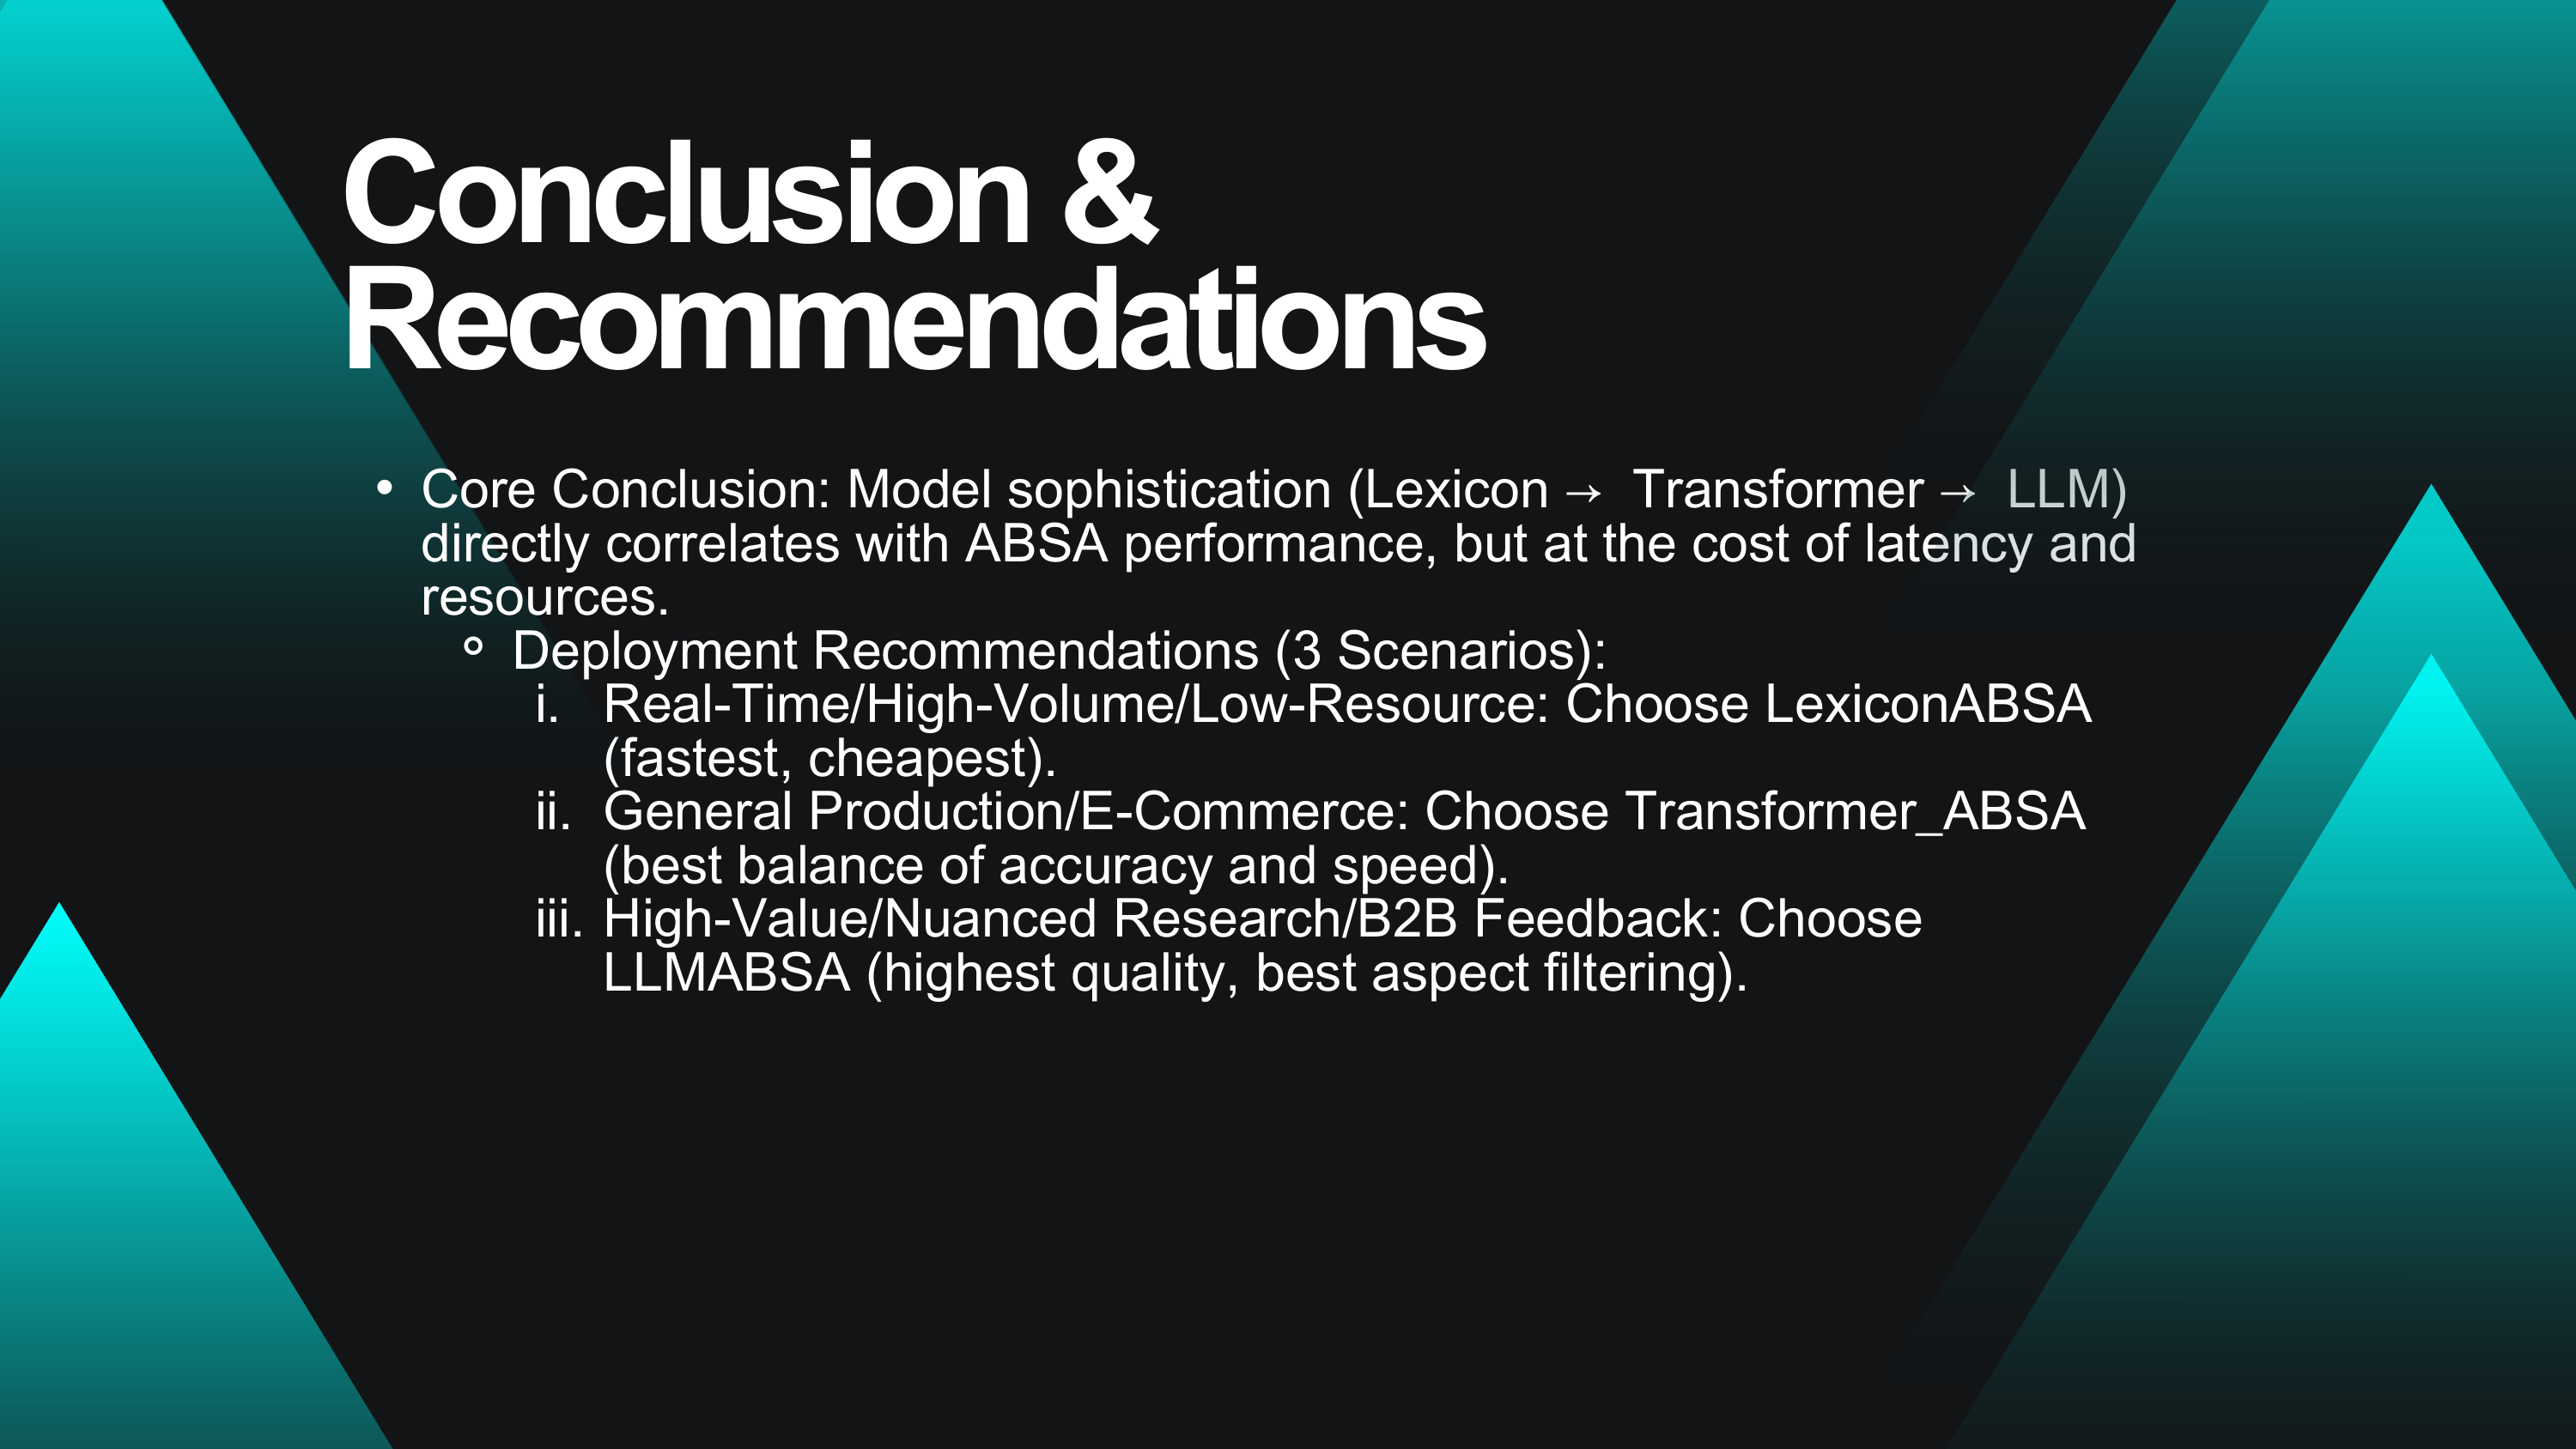

Conclusion & Recommendations
Core Conclusion: Model sophistication (Lexicon → Transformer → LLM) directly correlates with ABSA performance, but at the cost of latency and resources.
Deployment Recommendations (3 Scenarios):
Real-Time/High-Volume/Low-Resource: Choose LexiconABSA (fastest, cheapest).
General Production/E-Commerce: Choose Transformer_ABSA (best balance of accuracy and speed).
High-Value/Nuanced Research/B2B Feedback: Choose LLMABSA (highest quality, best aspect filtering).